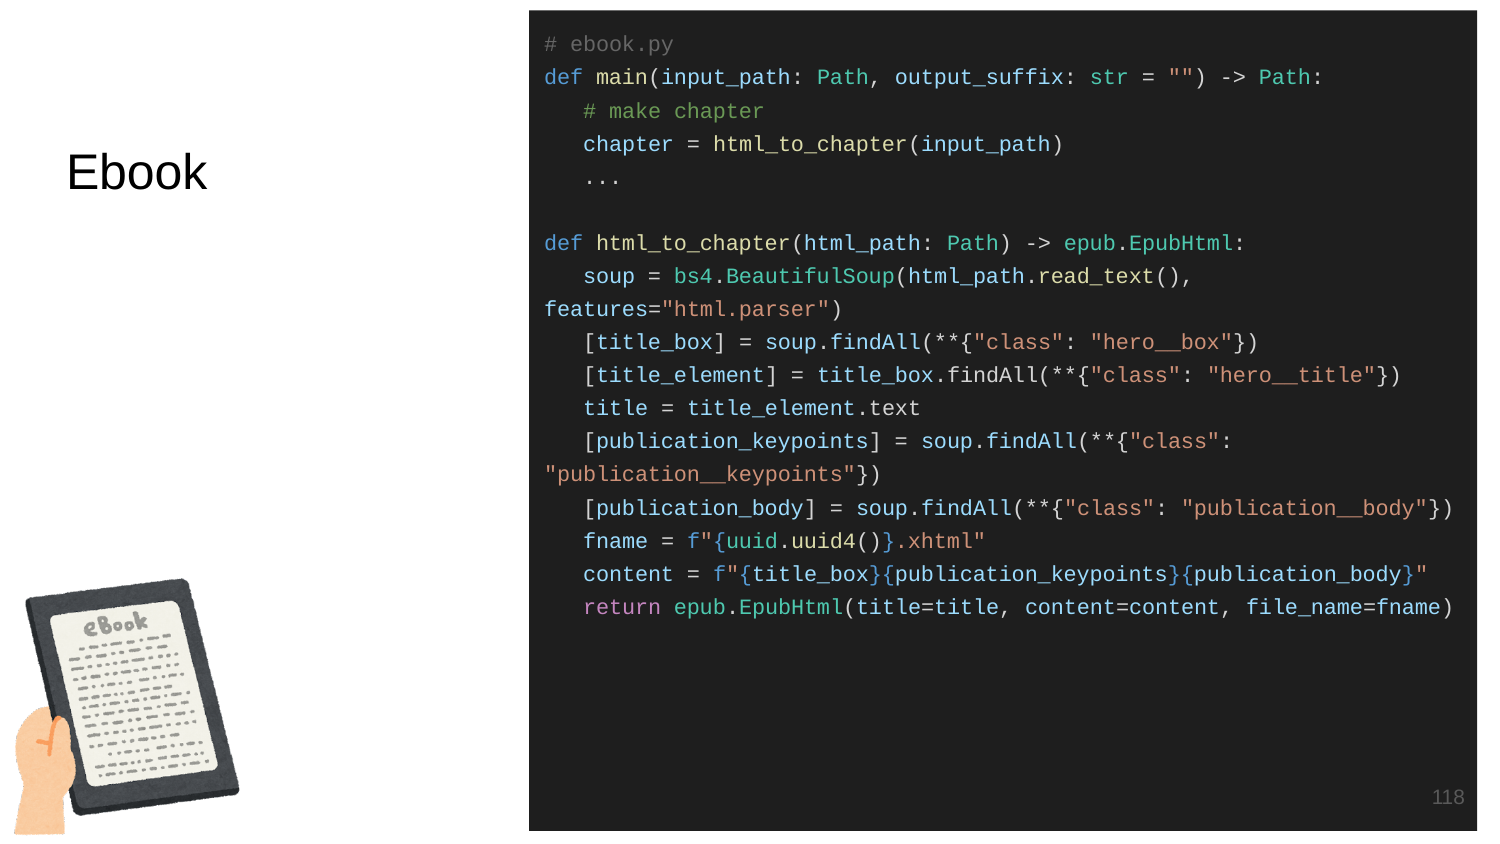

# ebook.py
def main(input_path: Path, output_suffix: str = "") -> Path:
 # make chapter
 chapter = html_to_chapter(input_path)
 ...
def html_to_chapter(html_path: Path) -> epub.EpubHtml:
 soup = bs4.BeautifulSoup(html_path.read_text(), features="html.parser")
 [title_box] = soup.findAll(**{"class": "hero__box"})
 [title_element] = title_box.findAll(**{"class": "hero__title"})
 title = title_element.text
 [publication_keypoints] = soup.findAll(**{"class": "publication__keypoints"})
 [publication_body] = soup.findAll(**{"class": "publication__body"})
 fname = f"{uuid.uuid4()}.xhtml"
 content = f"{title_box}{publication_keypoints}{publication_body}"
 return epub.EpubHtml(title=title, content=content, file_name=fname)
# Ebook